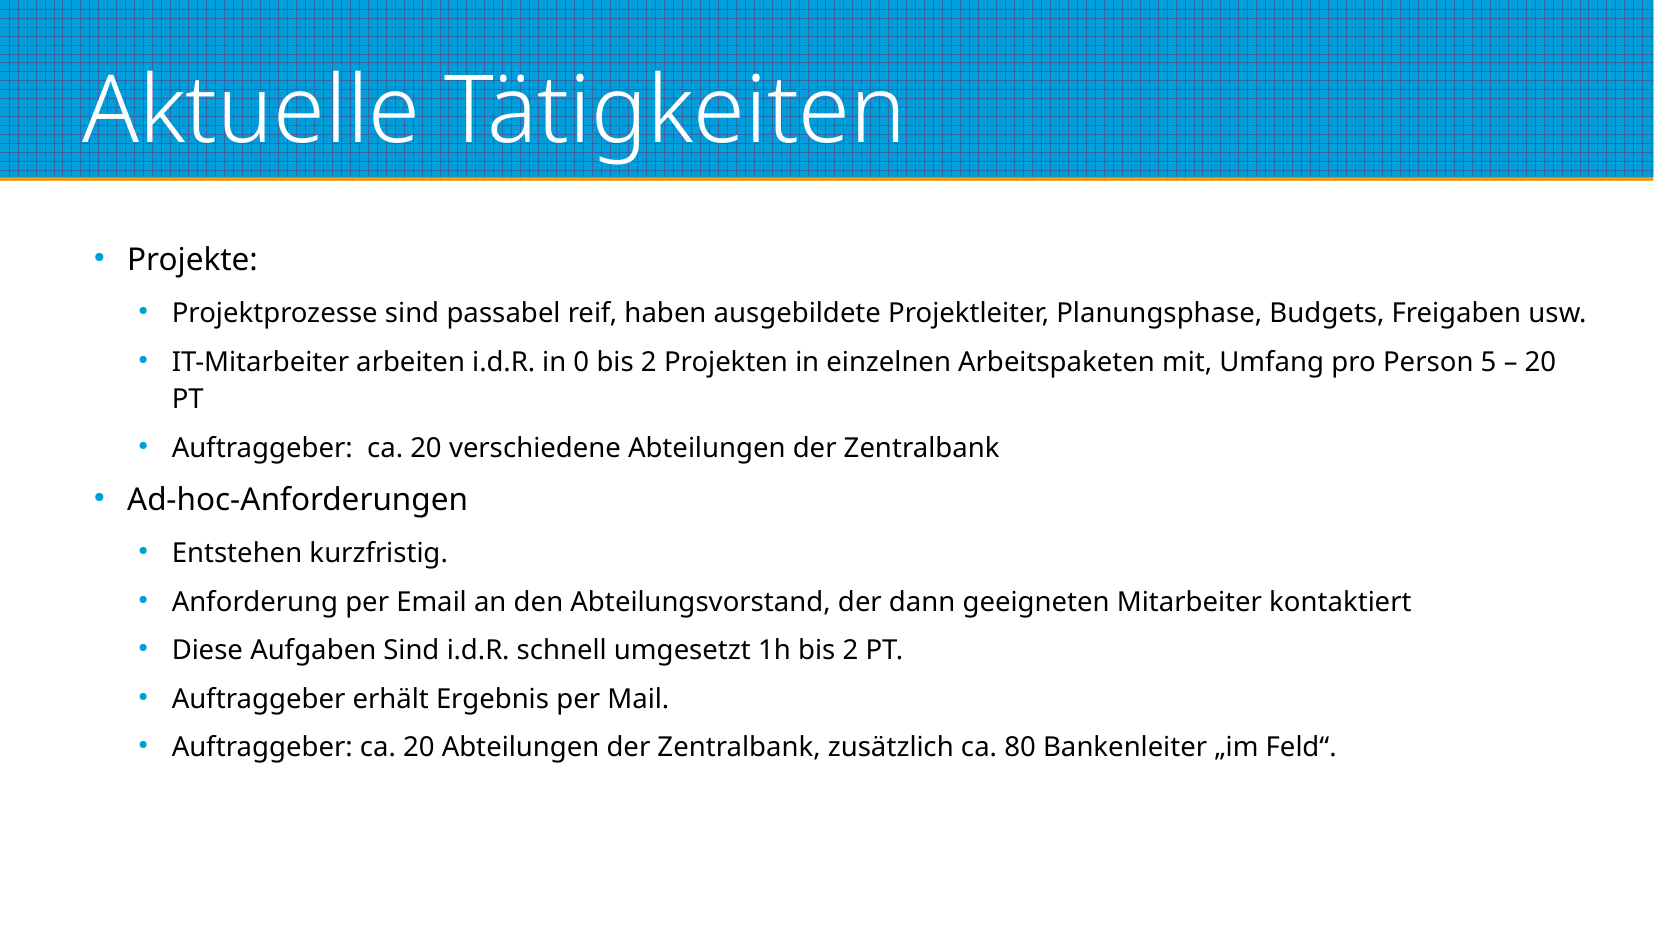

# Aktuelle Tätigkeiten
Projekte:
Projektprozesse sind passabel reif, haben ausgebildete Projektleiter, Planungsphase, Budgets, Freigaben usw.
IT-Mitarbeiter arbeiten i.d.R. in 0 bis 2 Projekten in einzelnen Arbeitspaketen mit, Umfang pro Person 5 – 20 PT
Auftraggeber: ca. 20 verschiedene Abteilungen der Zentralbank
Ad-hoc-Anforderungen
Entstehen kurzfristig.
Anforderung per Email an den Abteilungsvorstand, der dann geeigneten Mitarbeiter kontaktiert
Diese Aufgaben Sind i.d.R. schnell umgesetzt 1h bis 2 PT.
Auftraggeber erhält Ergebnis per Mail.
Auftraggeber: ca. 20 Abteilungen der Zentralbank, zusätzlich ca. 80 Bankenleiter „im Feld“.